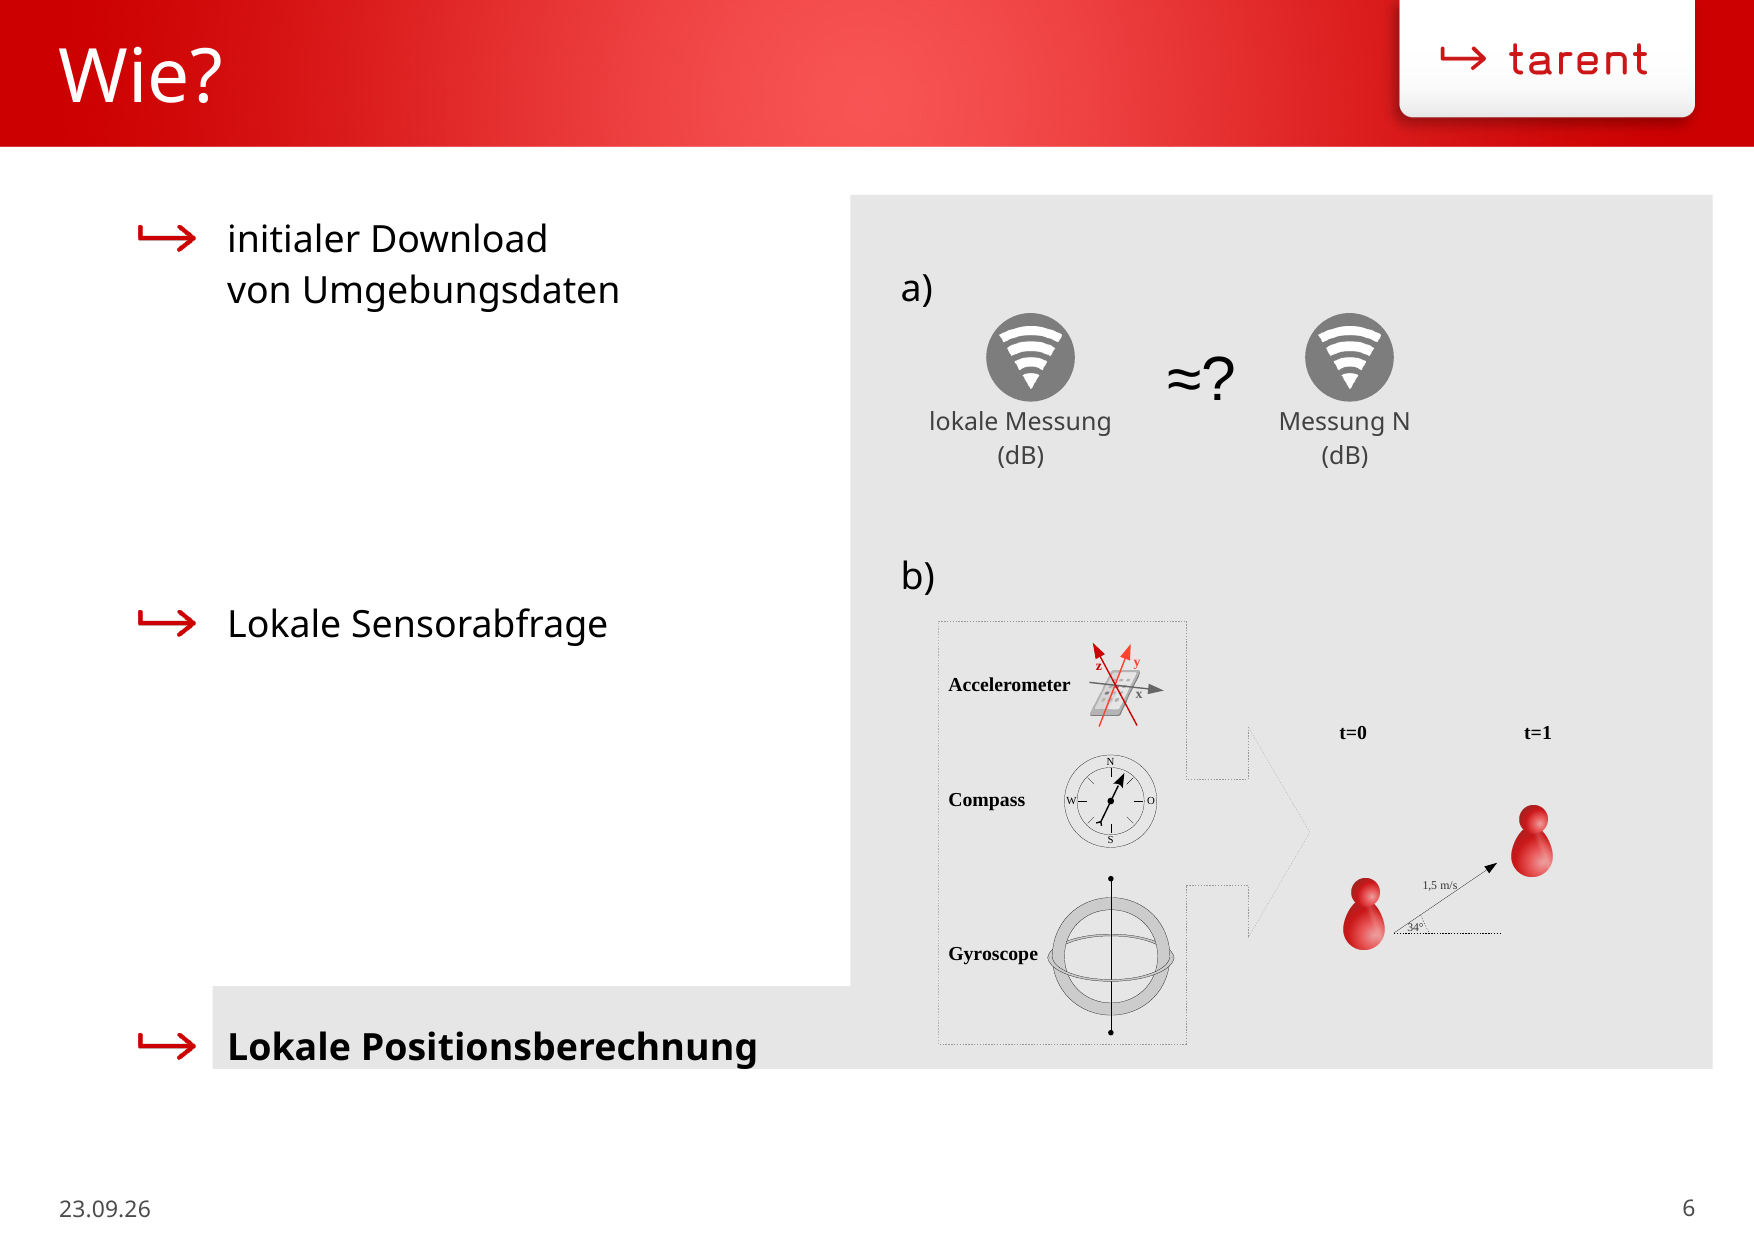

# Wie?
initialer Download
von Umgebungsdaten
Lokale Sensorabfrage
Lokale Positionsberechnung
a)
≈?
lokale Messung
(dB)
Messung N
(dB)
b)